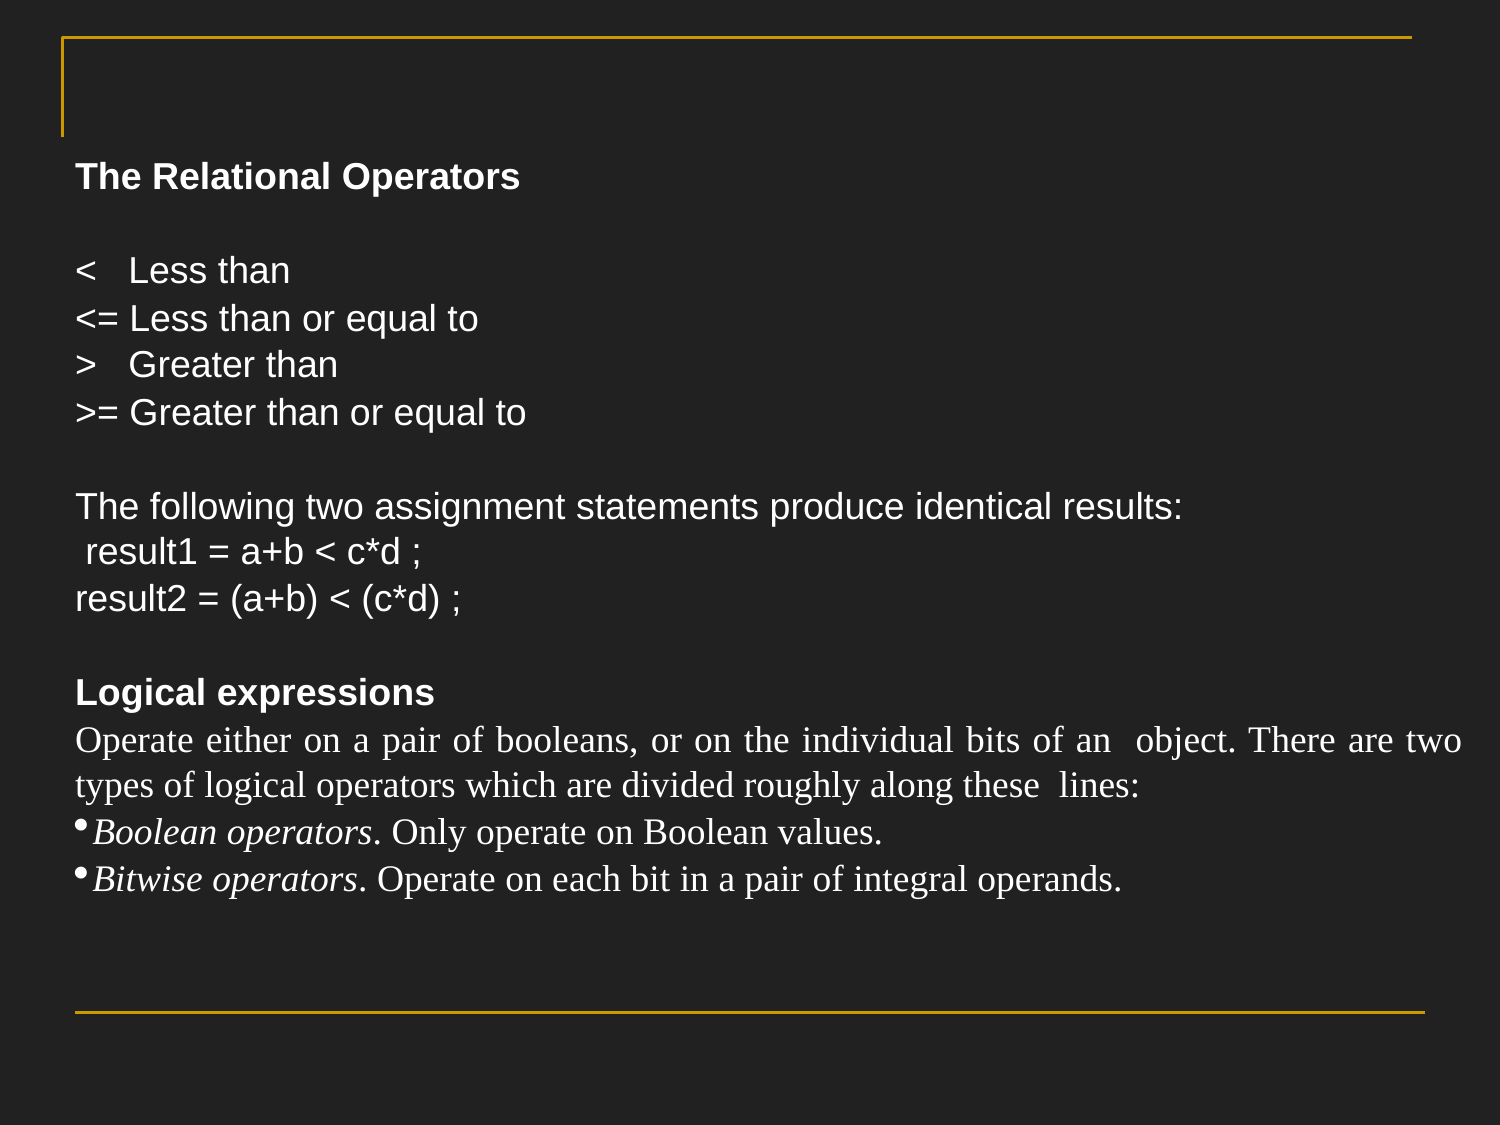

The Relational Operators
< Less than
<= Less than or equal to
> Greater than
>= Greater than or equal to
The following two assignment statements produce identical results: result1 = a+b < c*d ;
result2 = (a+b) < (c*d) ;
Logical expressions
Operate either on a pair of booleans, or on the individual bits of an object. There are two types of logical operators which are divided roughly along these lines:
Boolean operators. Only operate on Boolean values.
Bitwise operators. Operate on each bit in a pair of integral operands.